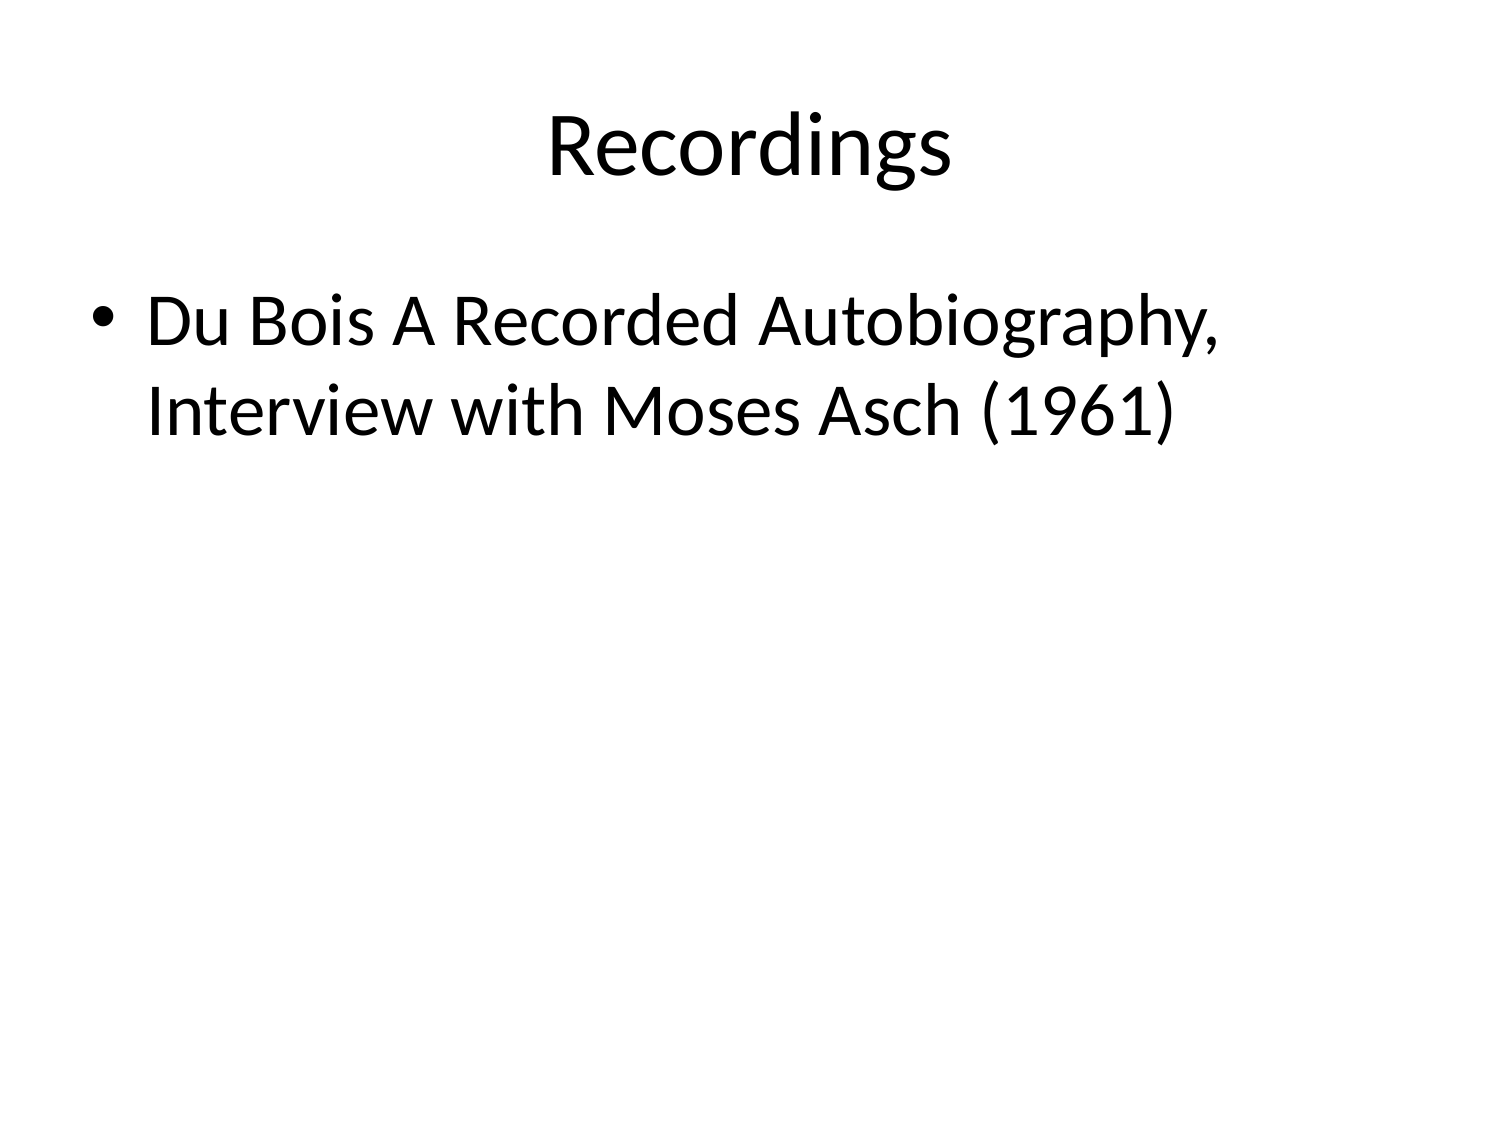

# Recordings
Du Bois A Recorded Autobiography, Interview with Moses Asch (1961)